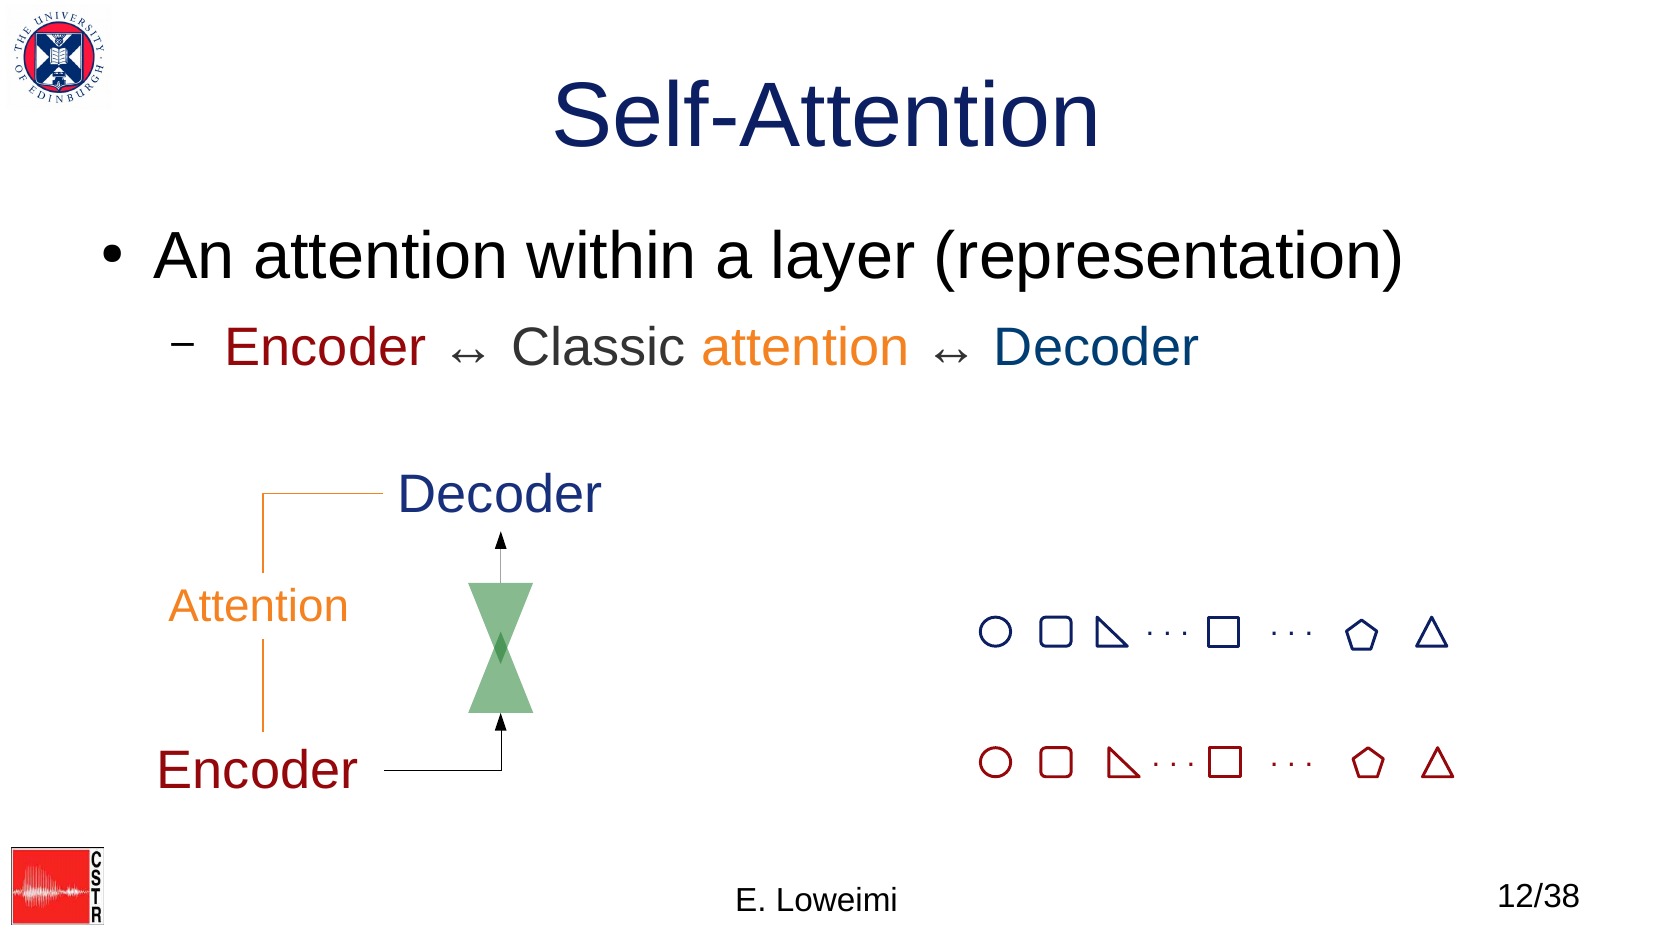

# Self-Attention
An attention within a layer (representation)
Encoder ↔ Classic attention ↔ Decoder
Decoder
Attention
. . .
. . .
. . .
. . .
Encoder
12/38
E. Loweimi